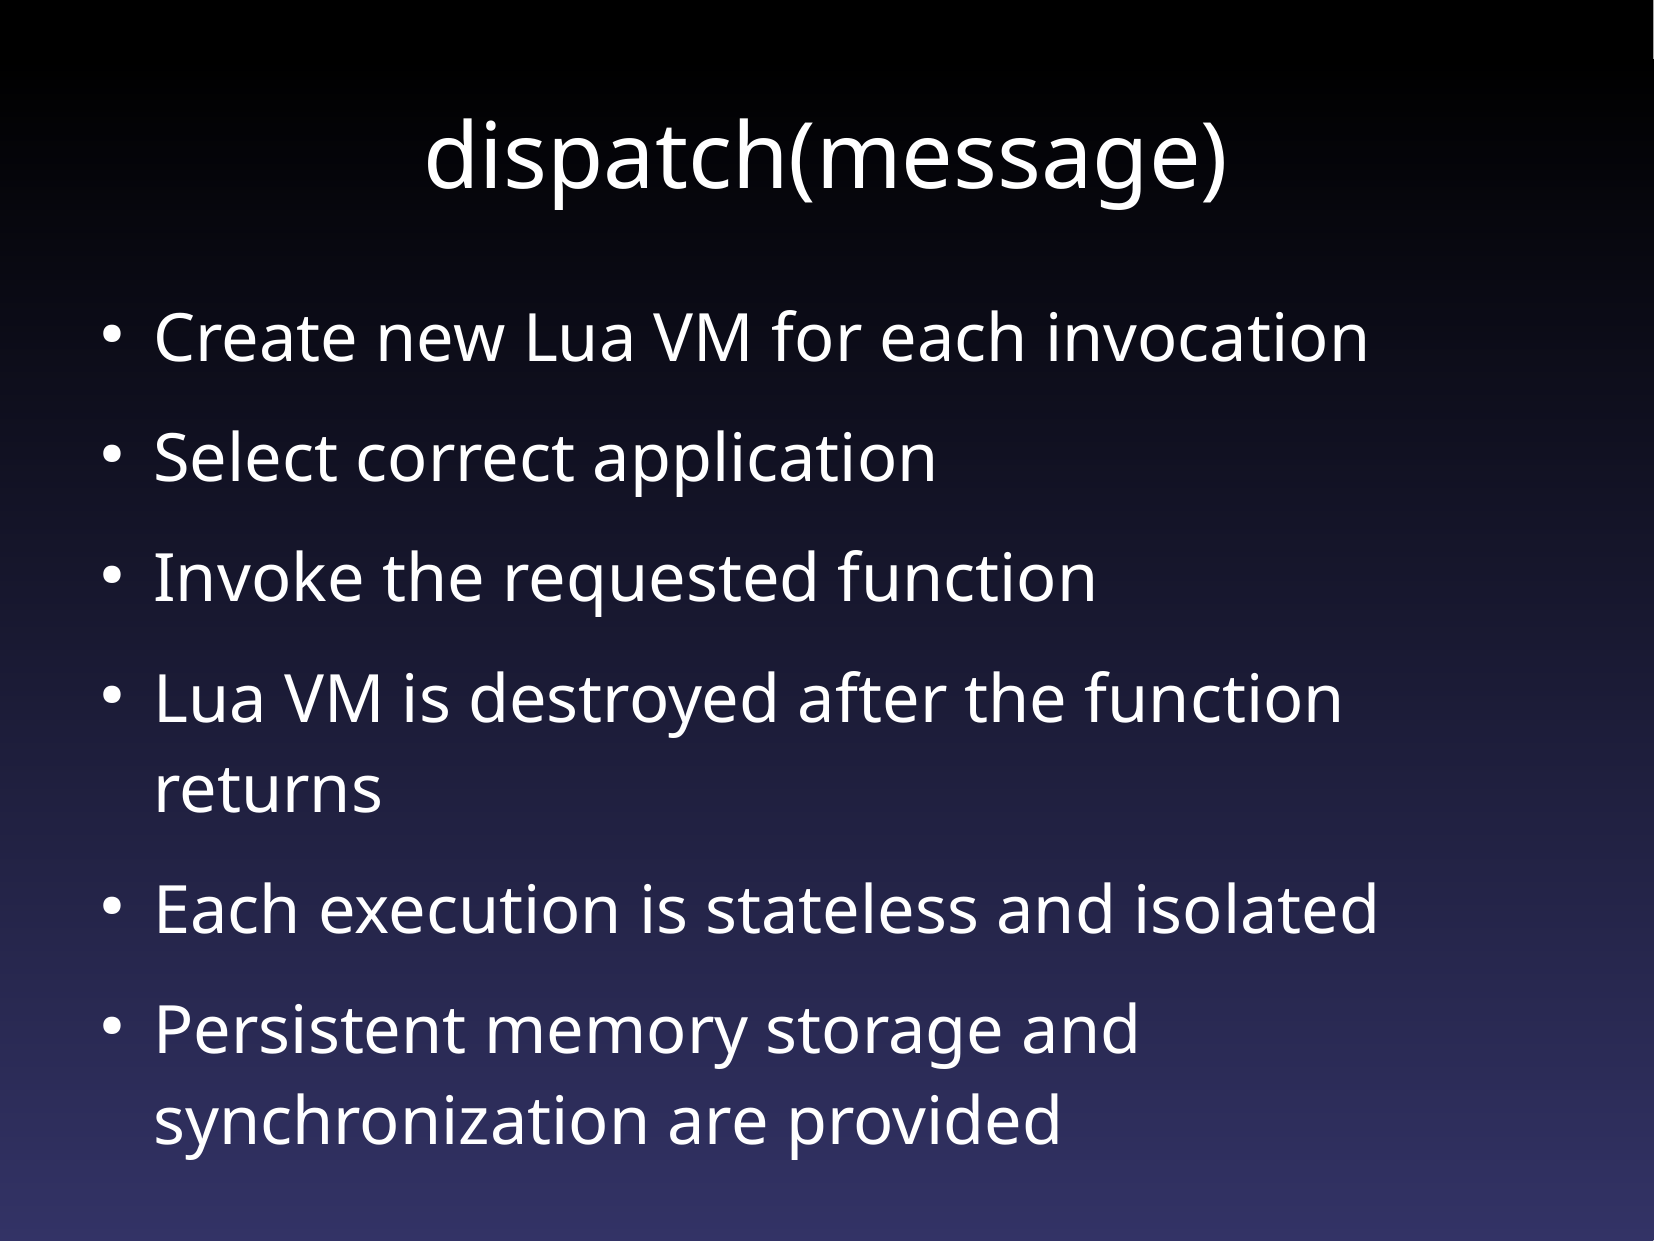

# dispatch(message)
Create new Lua VM for each invocation
Select correct application
Invoke the requested function
Lua VM is destroyed after the function returns
Each execution is stateless and isolated
Persistent memory storage and synchronization are provided